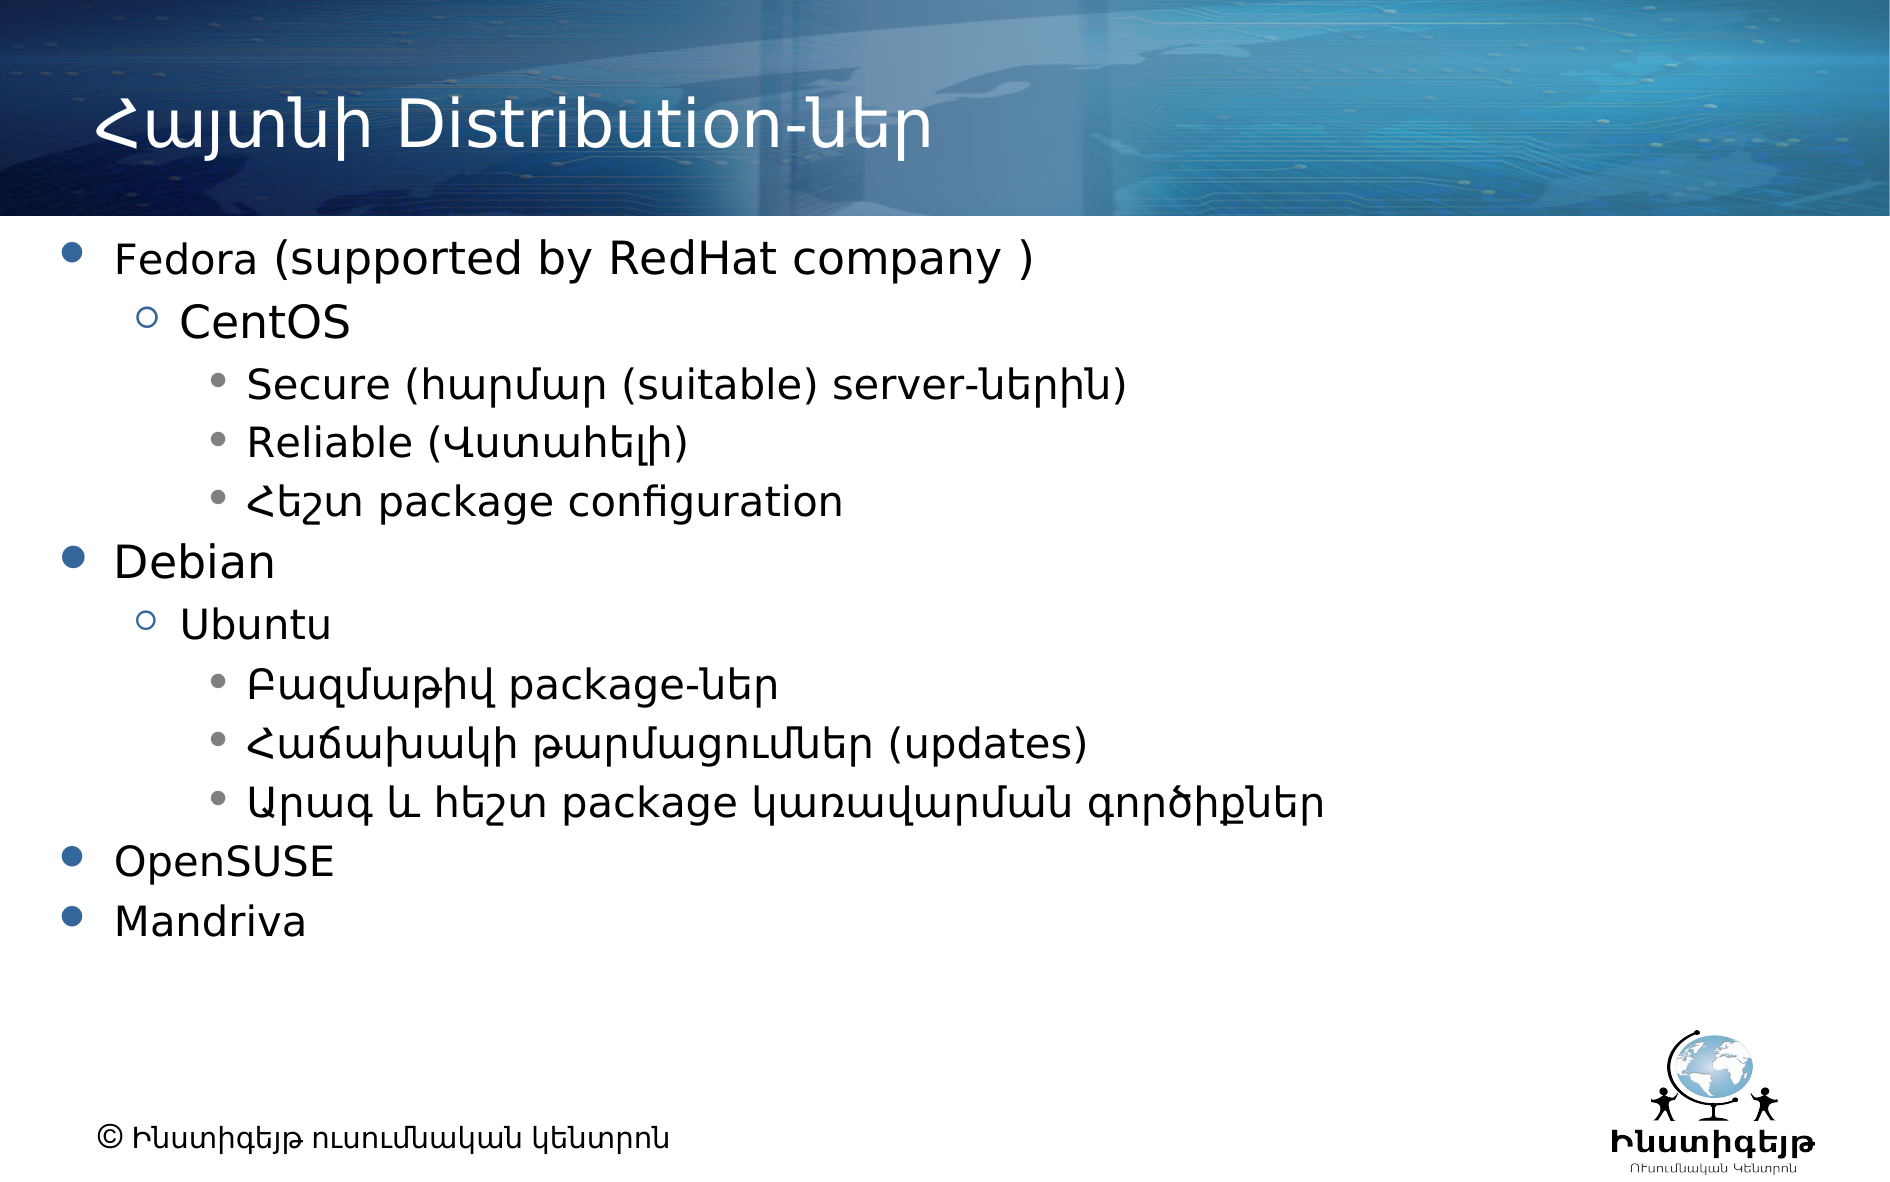

# Հայտնի Distribution-ներ
Fedora (supported by RedHat company )
CentOS
Secure (հարմար (suitable) server-ներին)
Reliable (Վստահելի)
Հեշտ package configuration
Debian
Ubuntu
Բազմաթիվ package-ներ
Հաճախակի թարմացումներ (updates)
Արագ և հեշտ package կառավարման գործիքներ
OpenSUSE
Mandriva